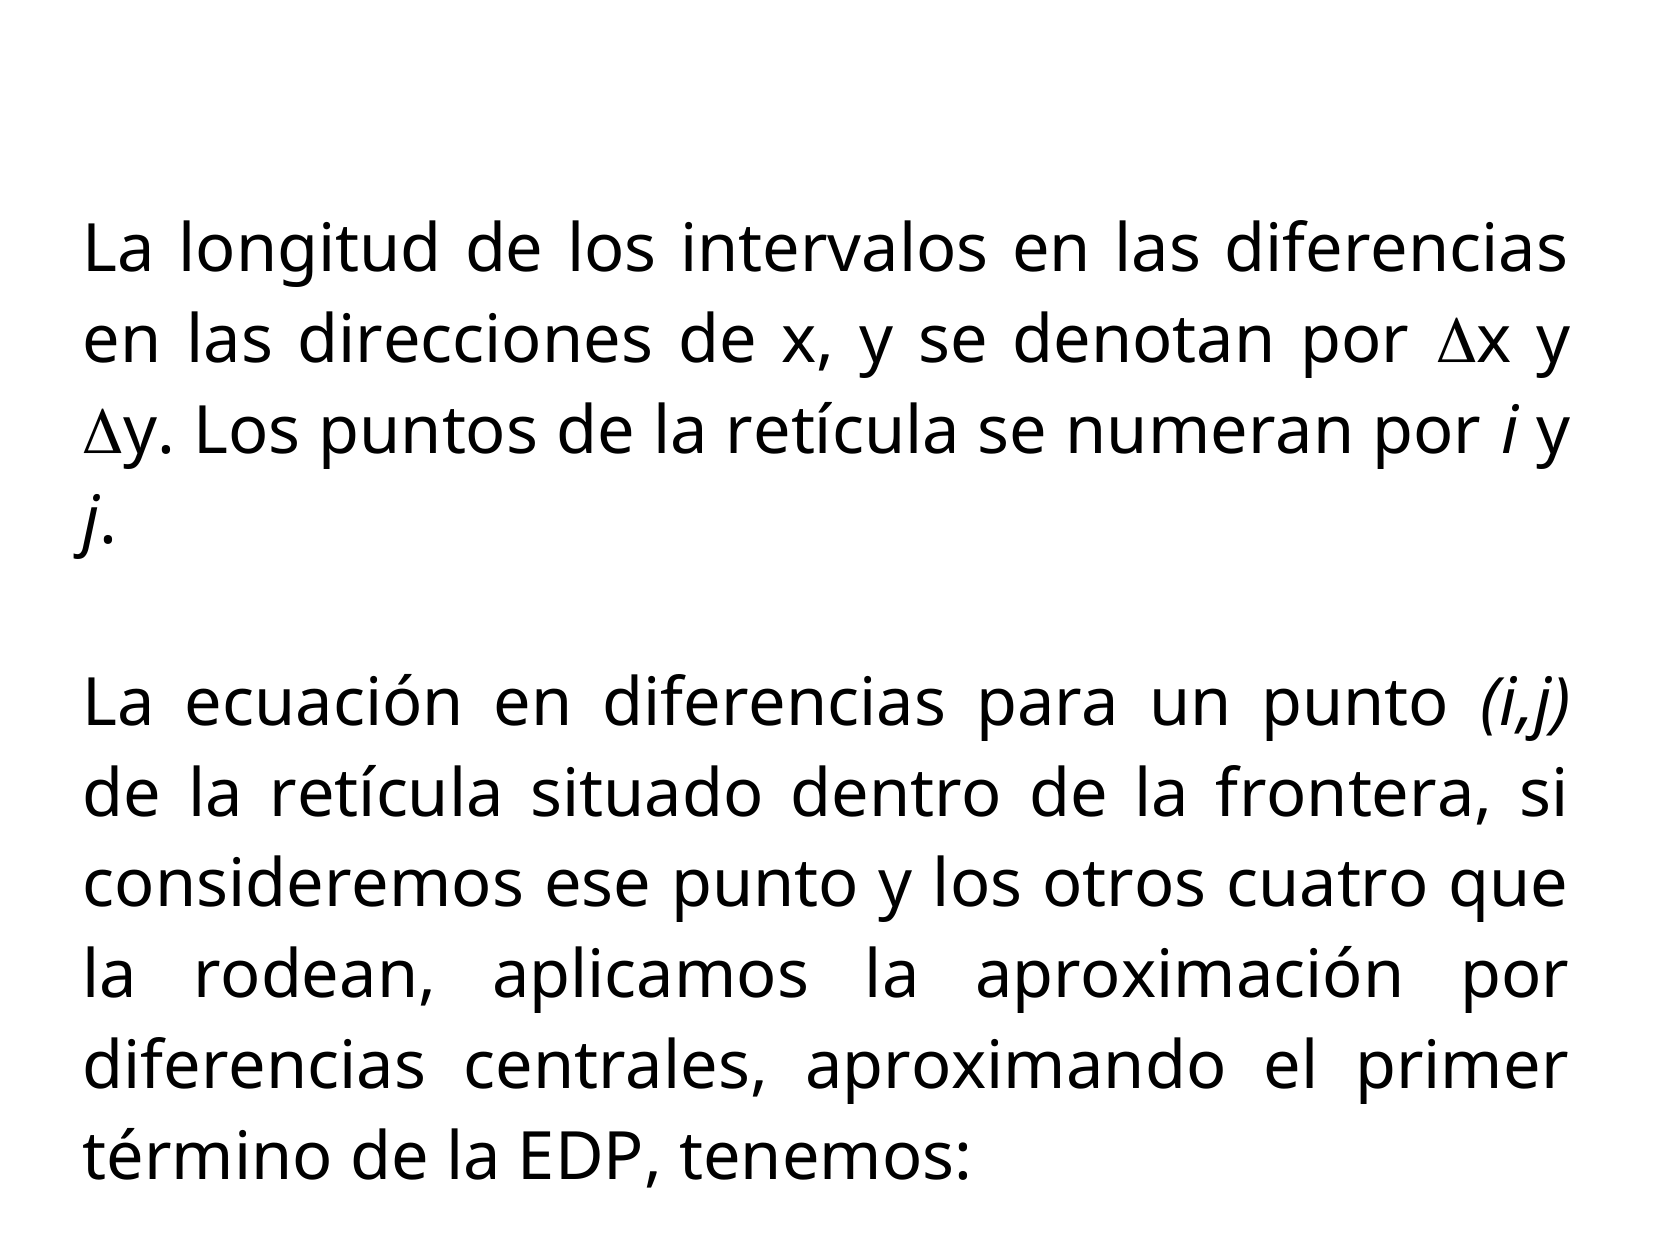

#
La longitud de los intervalos en las diferencias en las direcciones de x, y se denotan por Dx y Dy. Los puntos de la retícula se numeran por i y j.
La ecuación en diferencias para un punto (i,j) de la retícula situado dentro de la frontera, si consideremos ese punto y los otros cuatro que la rodean, aplicamos la aproximación por diferencias centrales, aproximando el primer término de la EDP, tenemos: